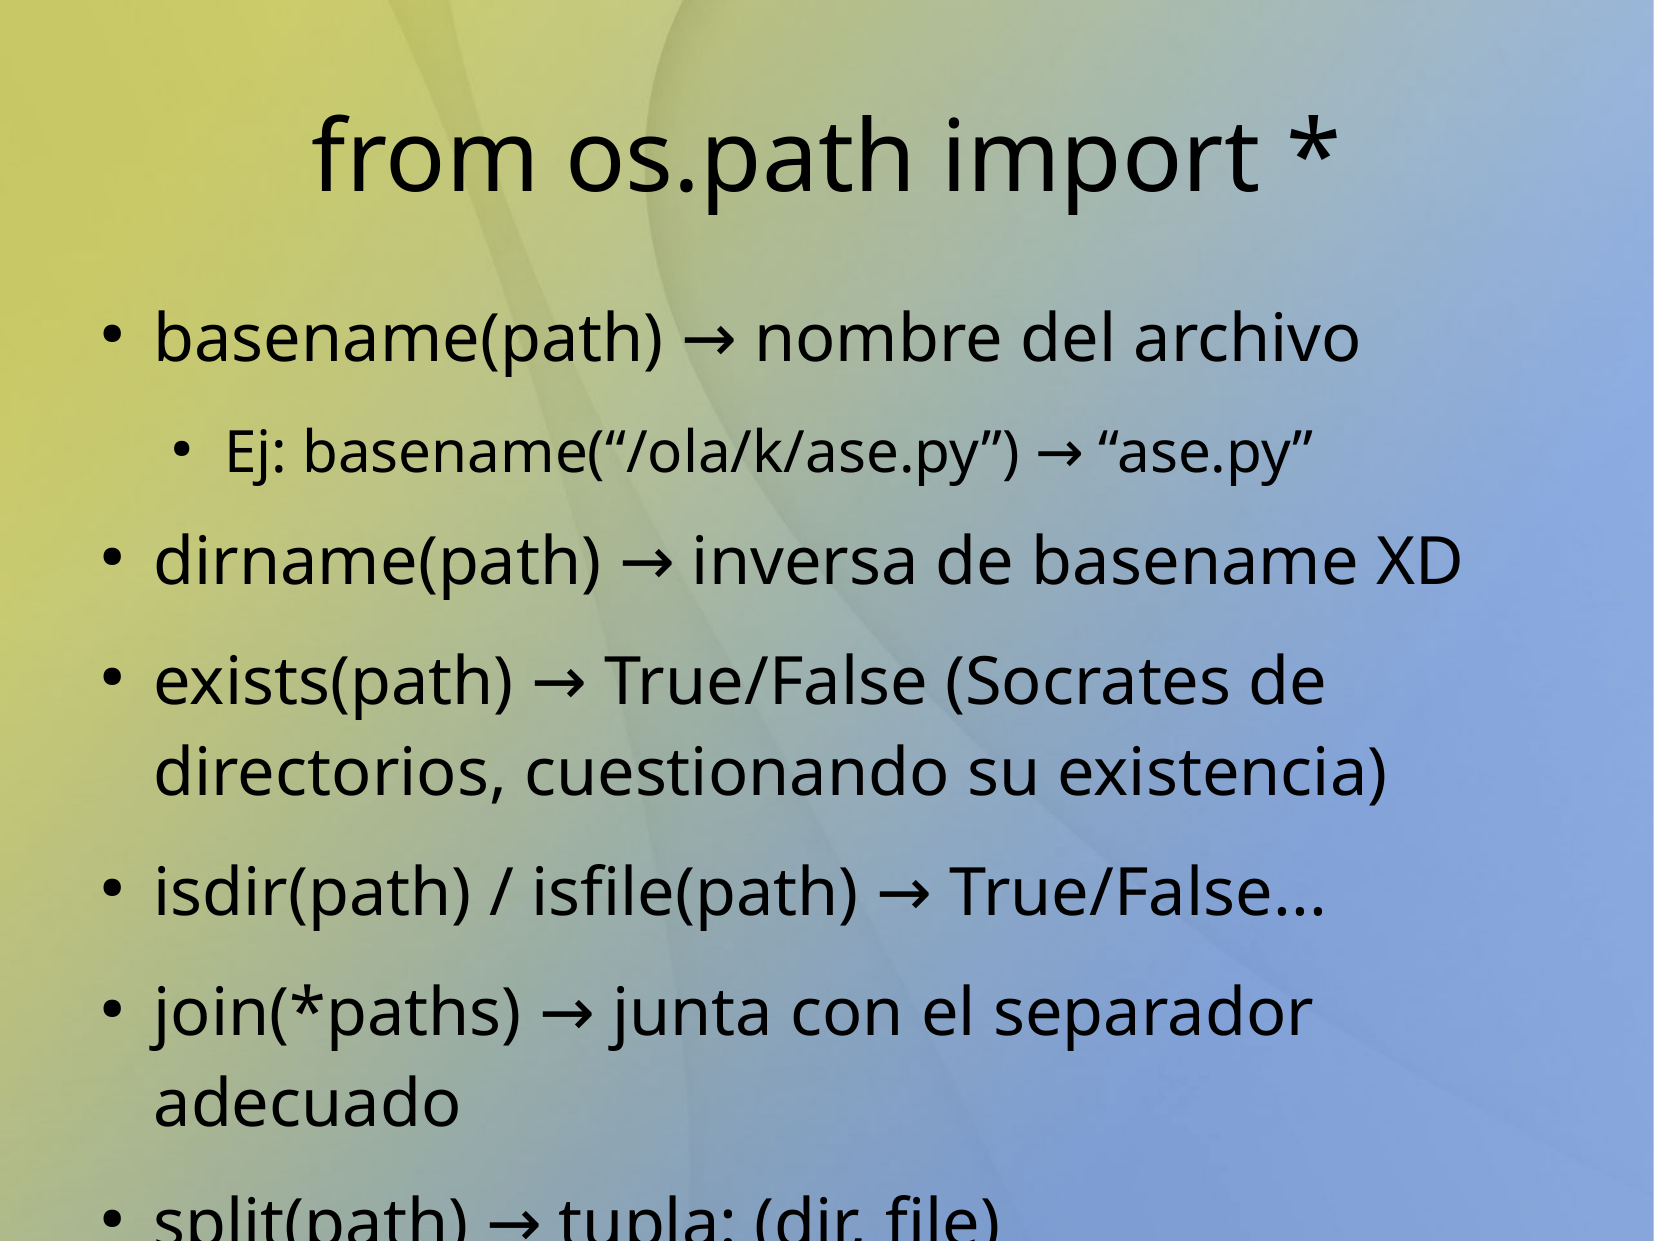

# from os.path import *
basename(path) → nombre del archivo
Ej: basename(“/ola/k/ase.py”) → “ase.py”
dirname(path) → inversa de basename XD
exists(path) → True/False (Socrates de directorios, cuestionando su existencia)
isdir(path) / isfile(path) → True/False...
join(*paths) → junta con el separador adecuado
split(path) → tupla: (dir, file)